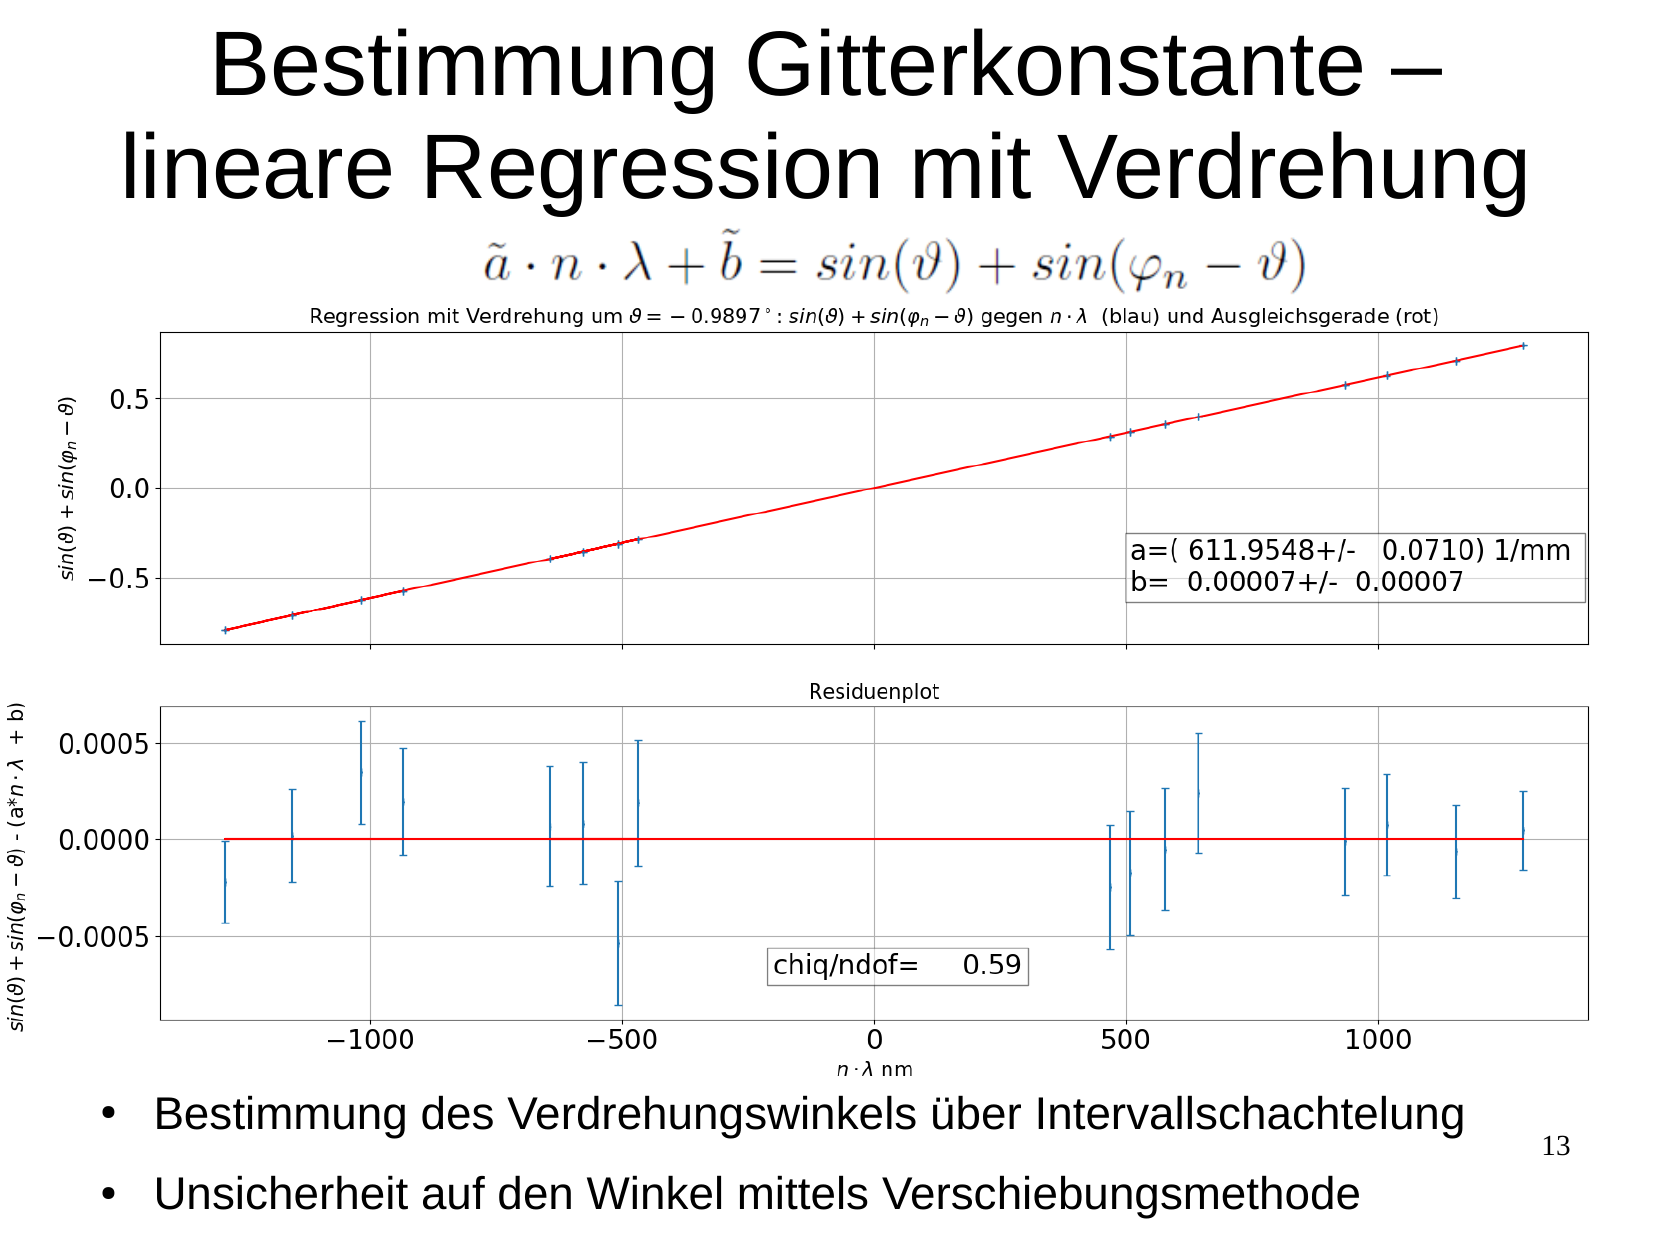

# Bestimmung Gitterkonstante – lineare Regression mit Verdrehung
Bestimmung des Verdrehungswinkels über Intervallschachtelung
Unsicherheit auf den Winkel mittels Verschiebungsmethode
13